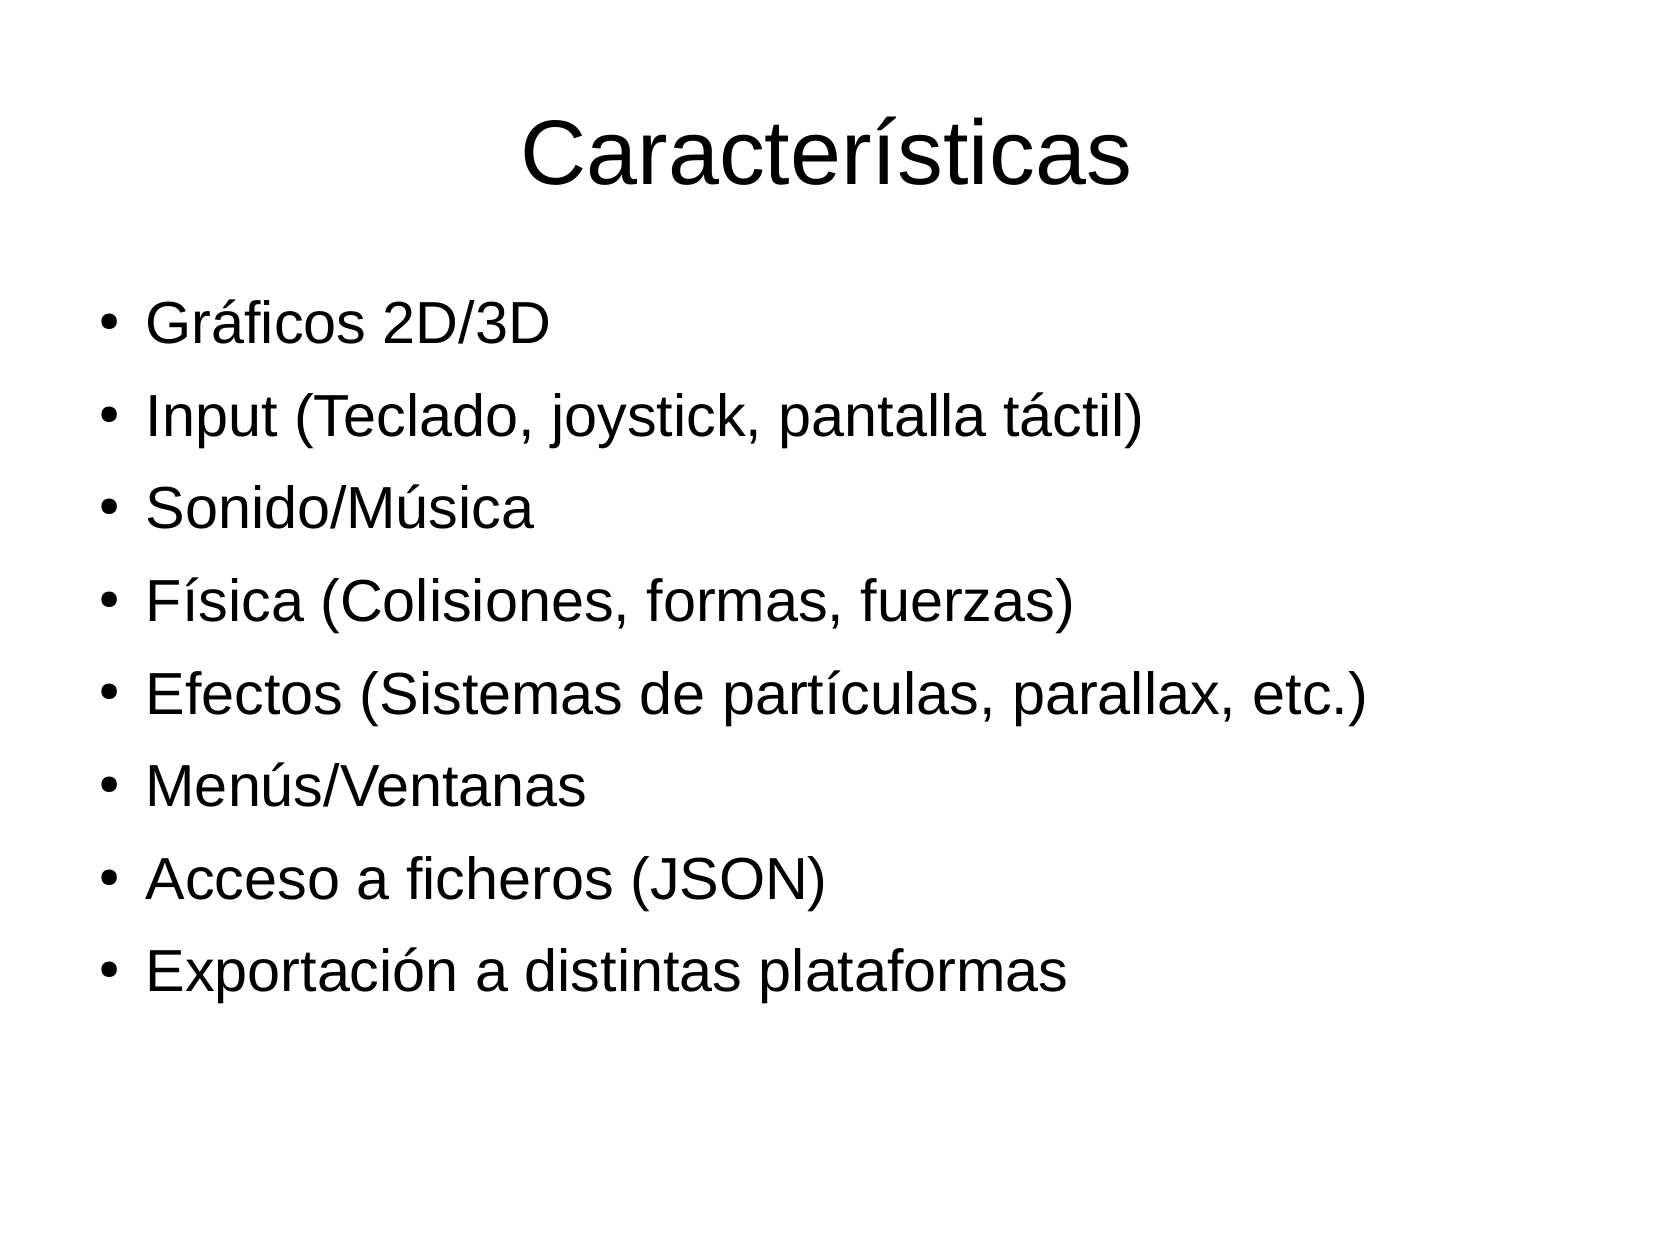

# Características
Gráficos 2D/3D
Input (Teclado, joystick, pantalla táctil)
Sonido/Música
Física (Colisiones, formas, fuerzas)
Efectos (Sistemas de partículas, parallax, etc.)
Menús/Ventanas
Acceso a ficheros (JSON)
Exportación a distintas plataformas